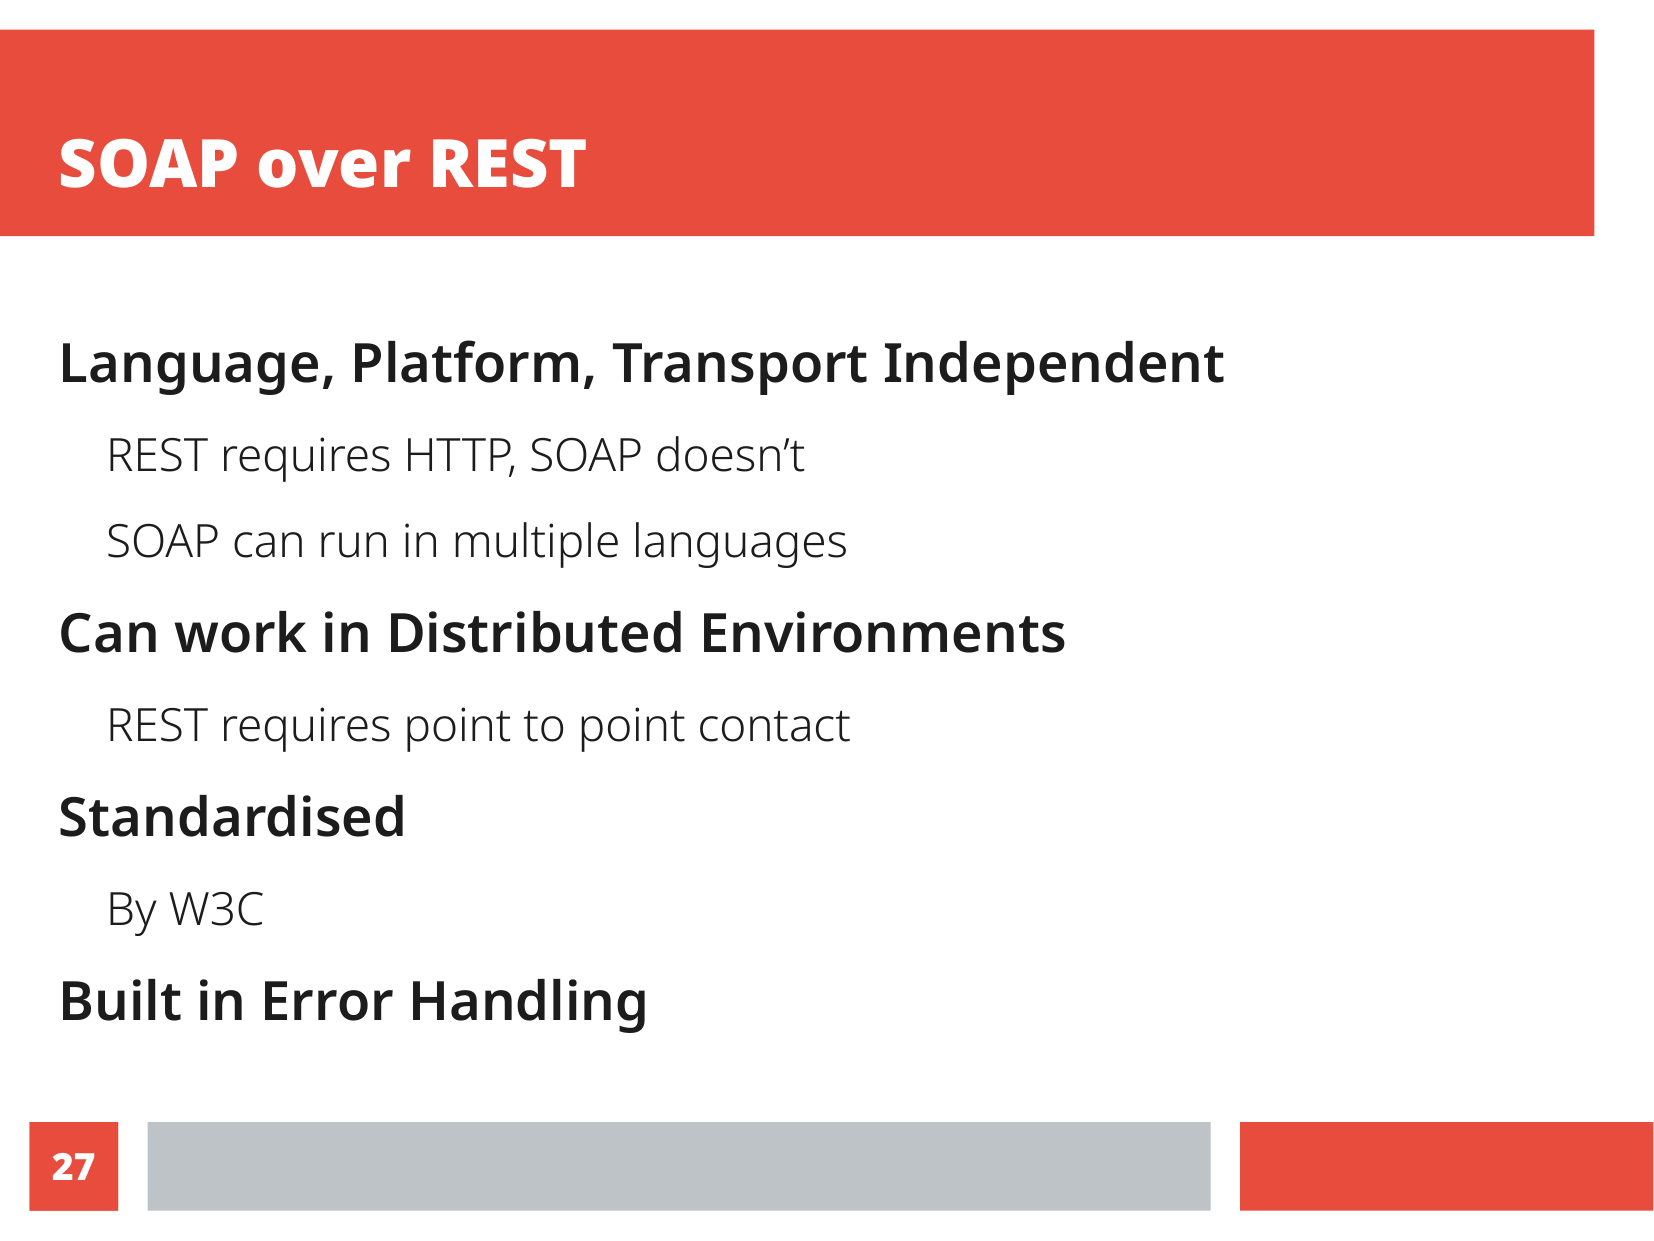

# SOAP over REST
Language, Platform, Transport Independent
REST requires HTTP, SOAP doesn’t
SOAP can run in multiple languages
Can work in Distributed Environments
REST requires point to point contact
Standardised
By W3C
Built in Error Handling
27